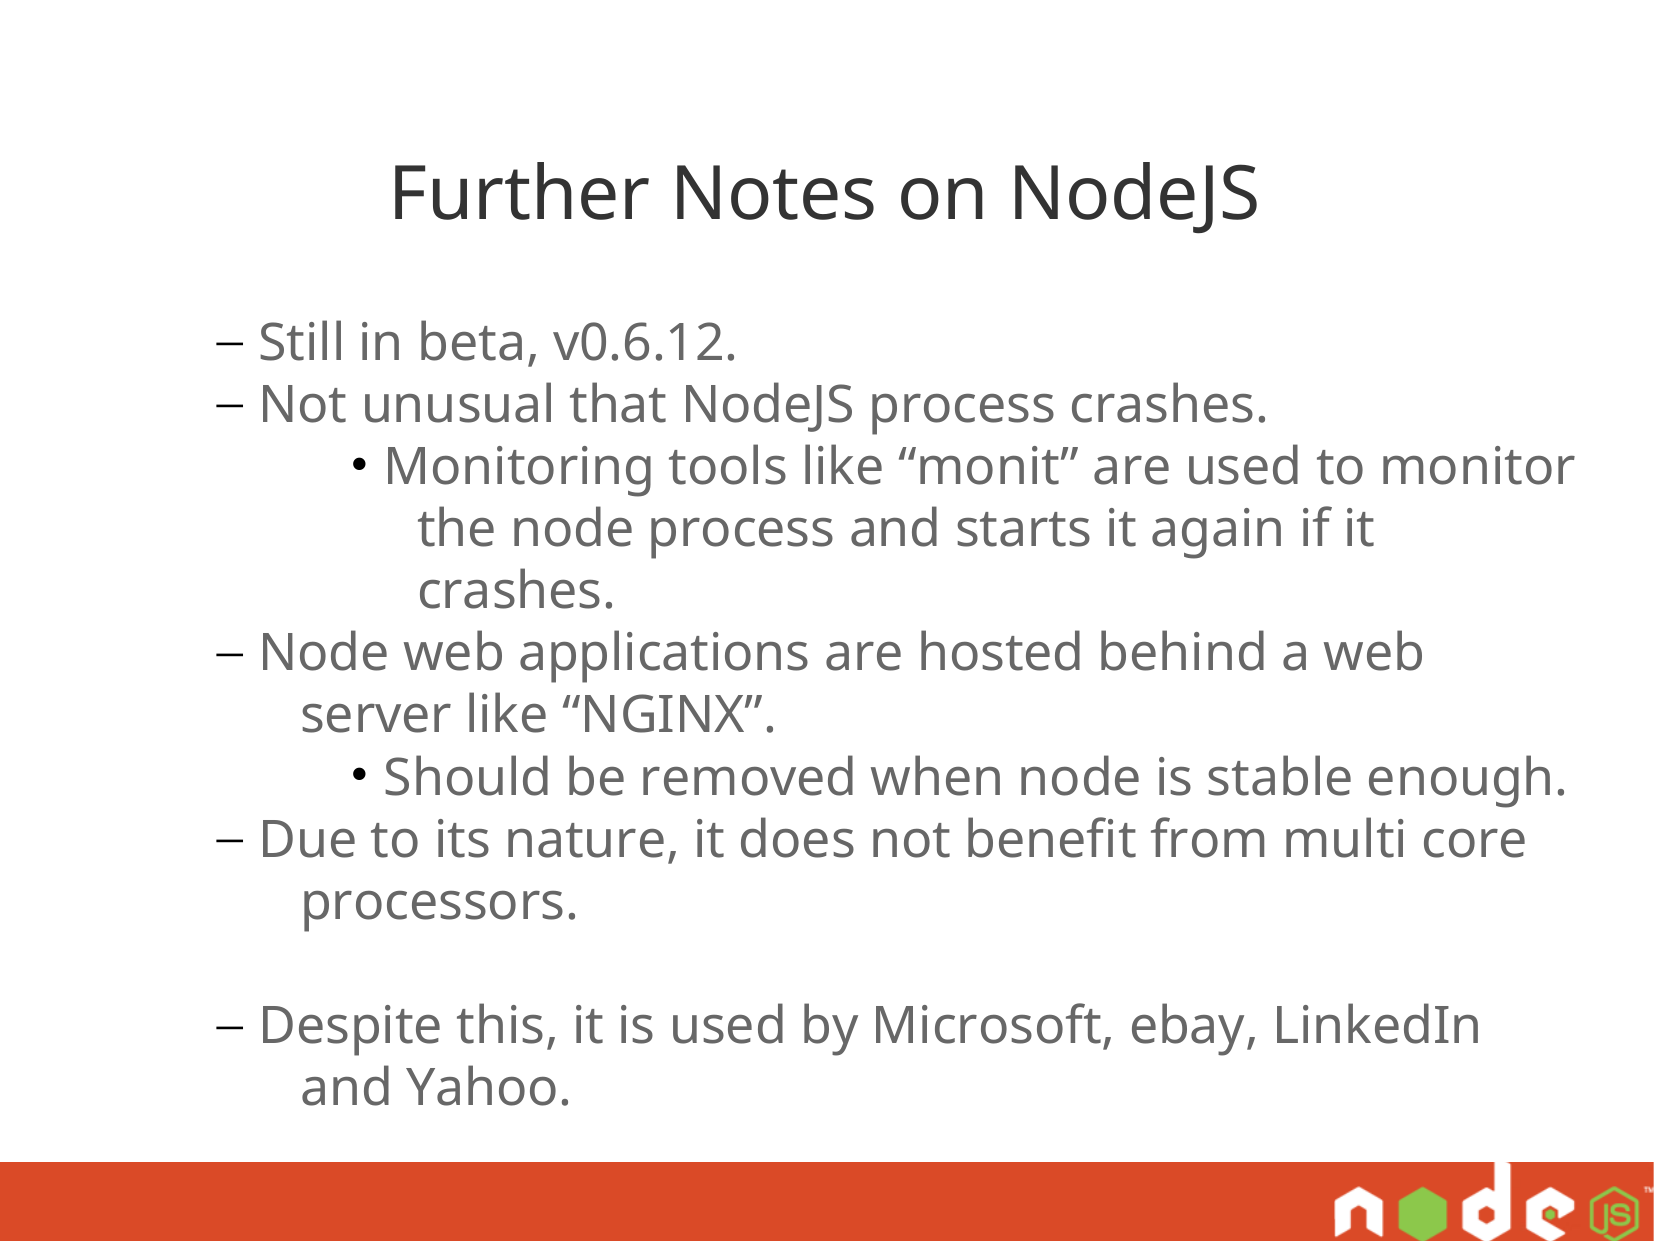

# Further Notes on NodeJS
Still in beta, v0.6.12.
Not unusual that NodeJS process crashes.
Monitoring tools like “monit” are used to monitor the node process and starts it again if it crashes.
Node web applications are hosted behind a web server like “NGINX”.
Should be removed when node is stable enough.
Due to its nature, it does not benefit from multi core processors.
Despite this, it is used by Microsoft, ebay, LinkedIn and Yahoo.